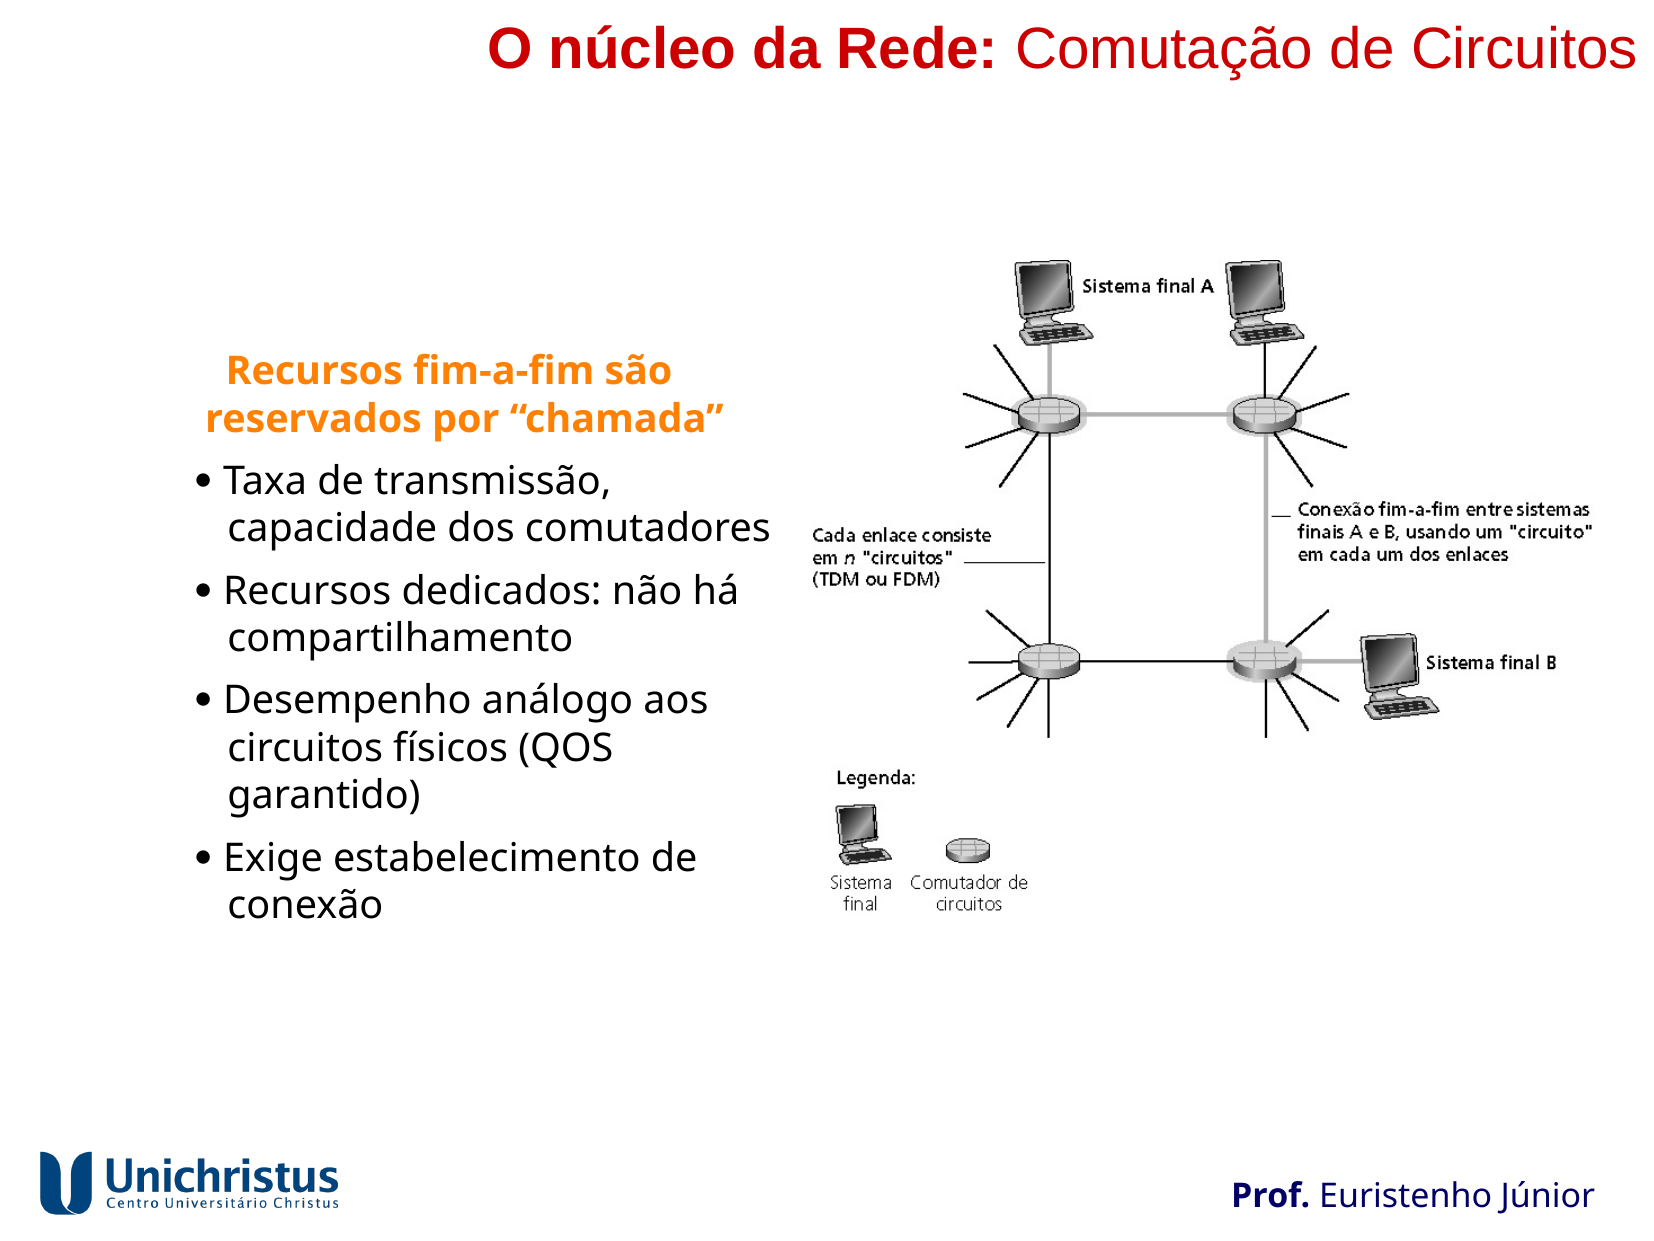

O núcleo da Rede: Comutação de Circuitos
# Recursos fim-a-fim são reservados por “chamada”
 Taxa de transmissão, capacidade dos comutadores
 Recursos dedicados: não há compartilhamento
 Desempenho análogo aos circuitos físicos (QOS garantido)
 Exige estabelecimento de conexão
Prof. Euristenho Júnior